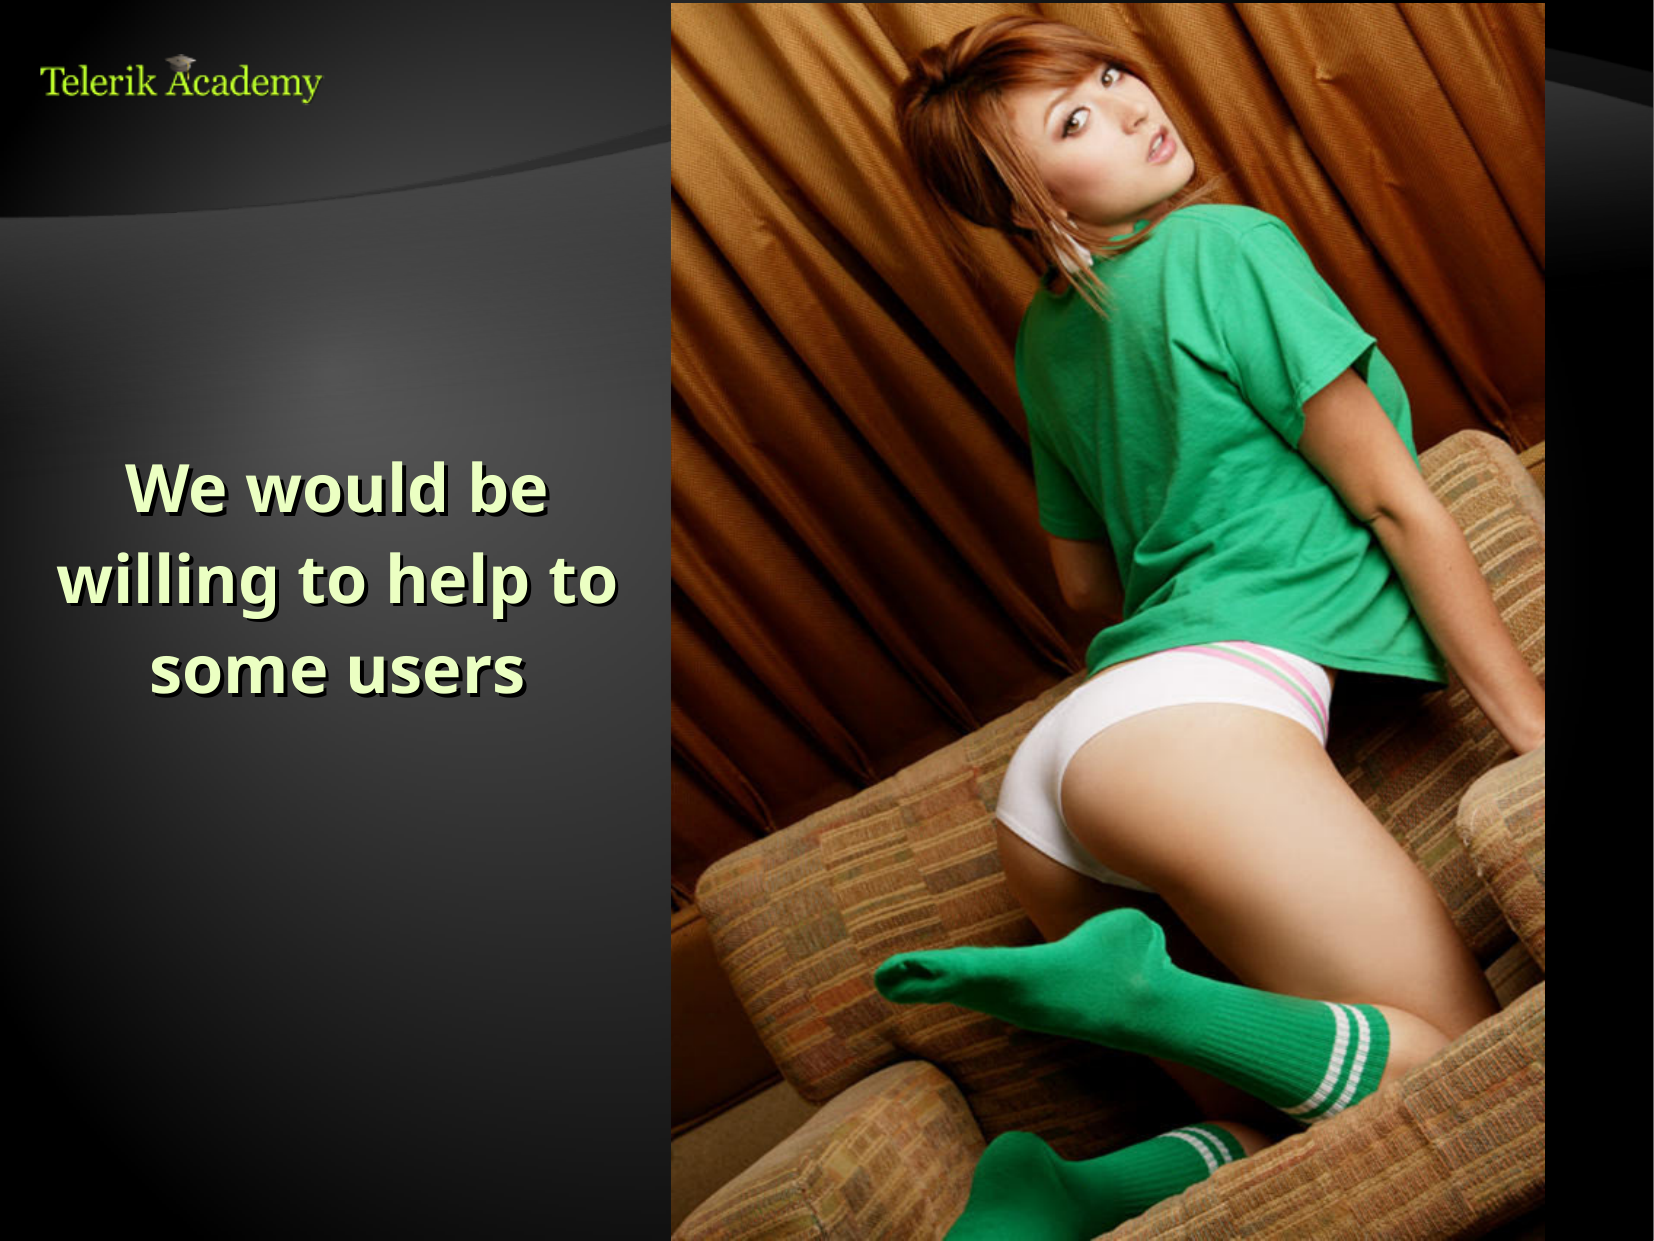

# We would be willing to help to some users